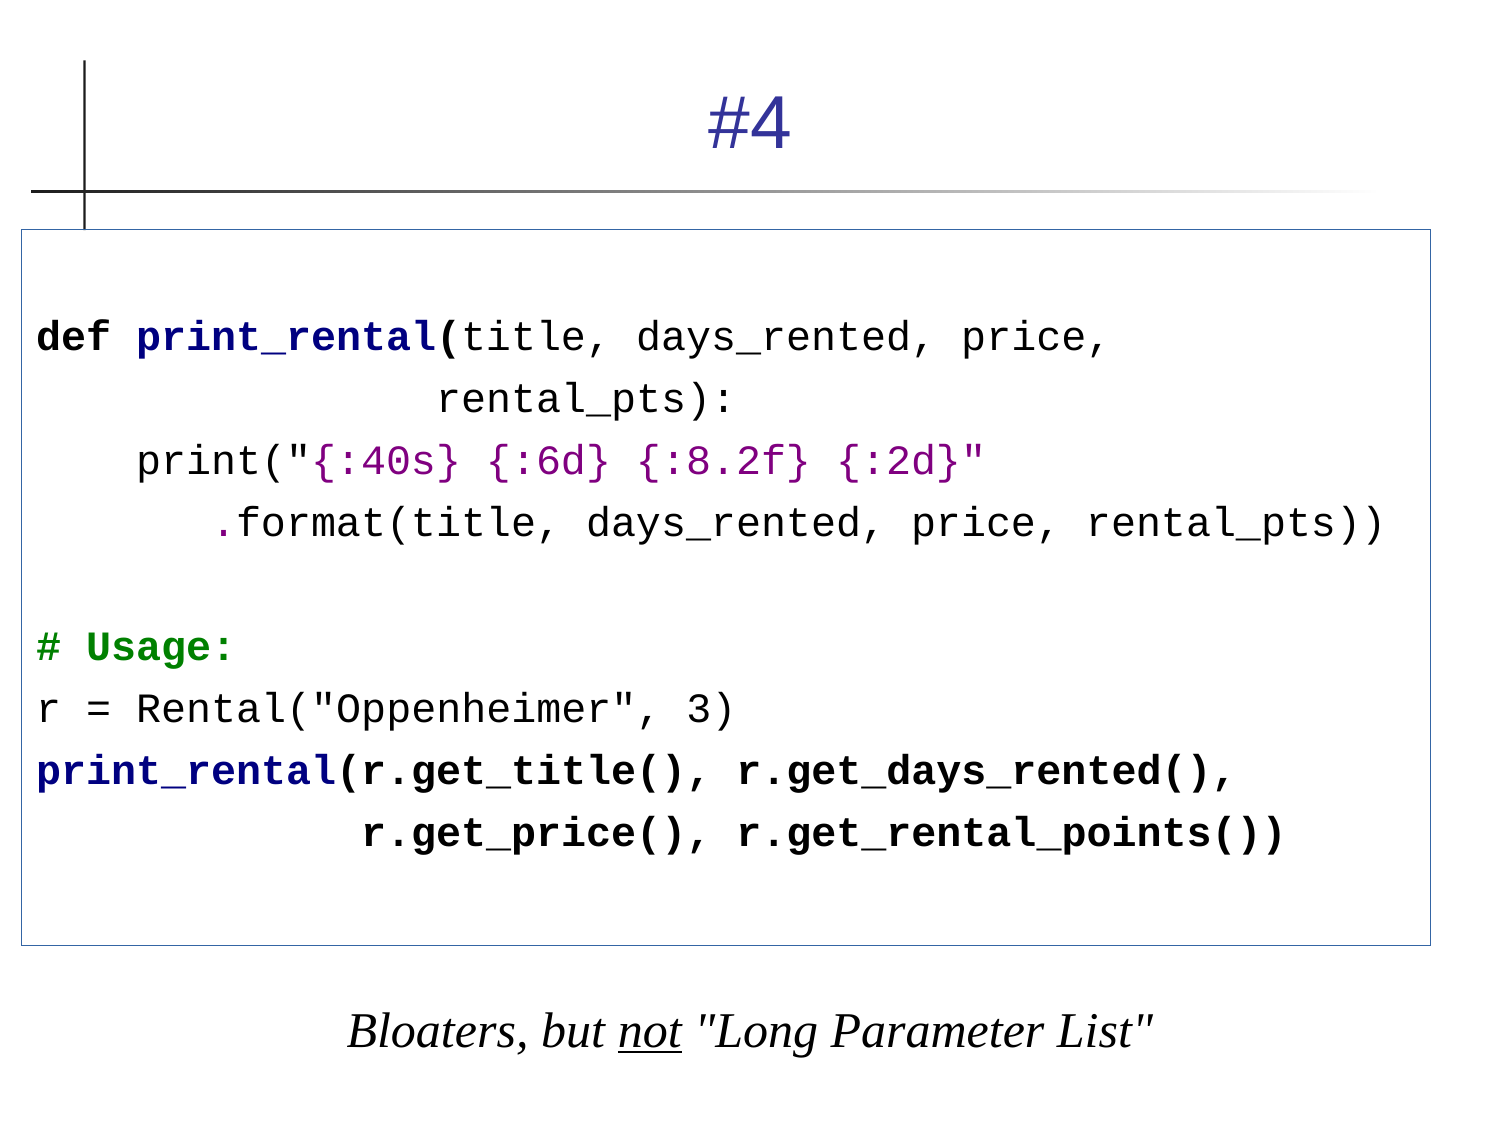

# #4
def print_rental(title, days_rented, price,
 rental_pts):
 print("{:40s} {:6d} {:8.2f} {:2d}"
 .format(title, days_rented, price, rental_pts))
# Usage:
r = Rental("Oppenheimer", 3)
print_rental(r.get_title(), r.get_days_rented(),
 r.get_price(), r.get_rental_points())
Bloaters, but not "Long Parameter List"